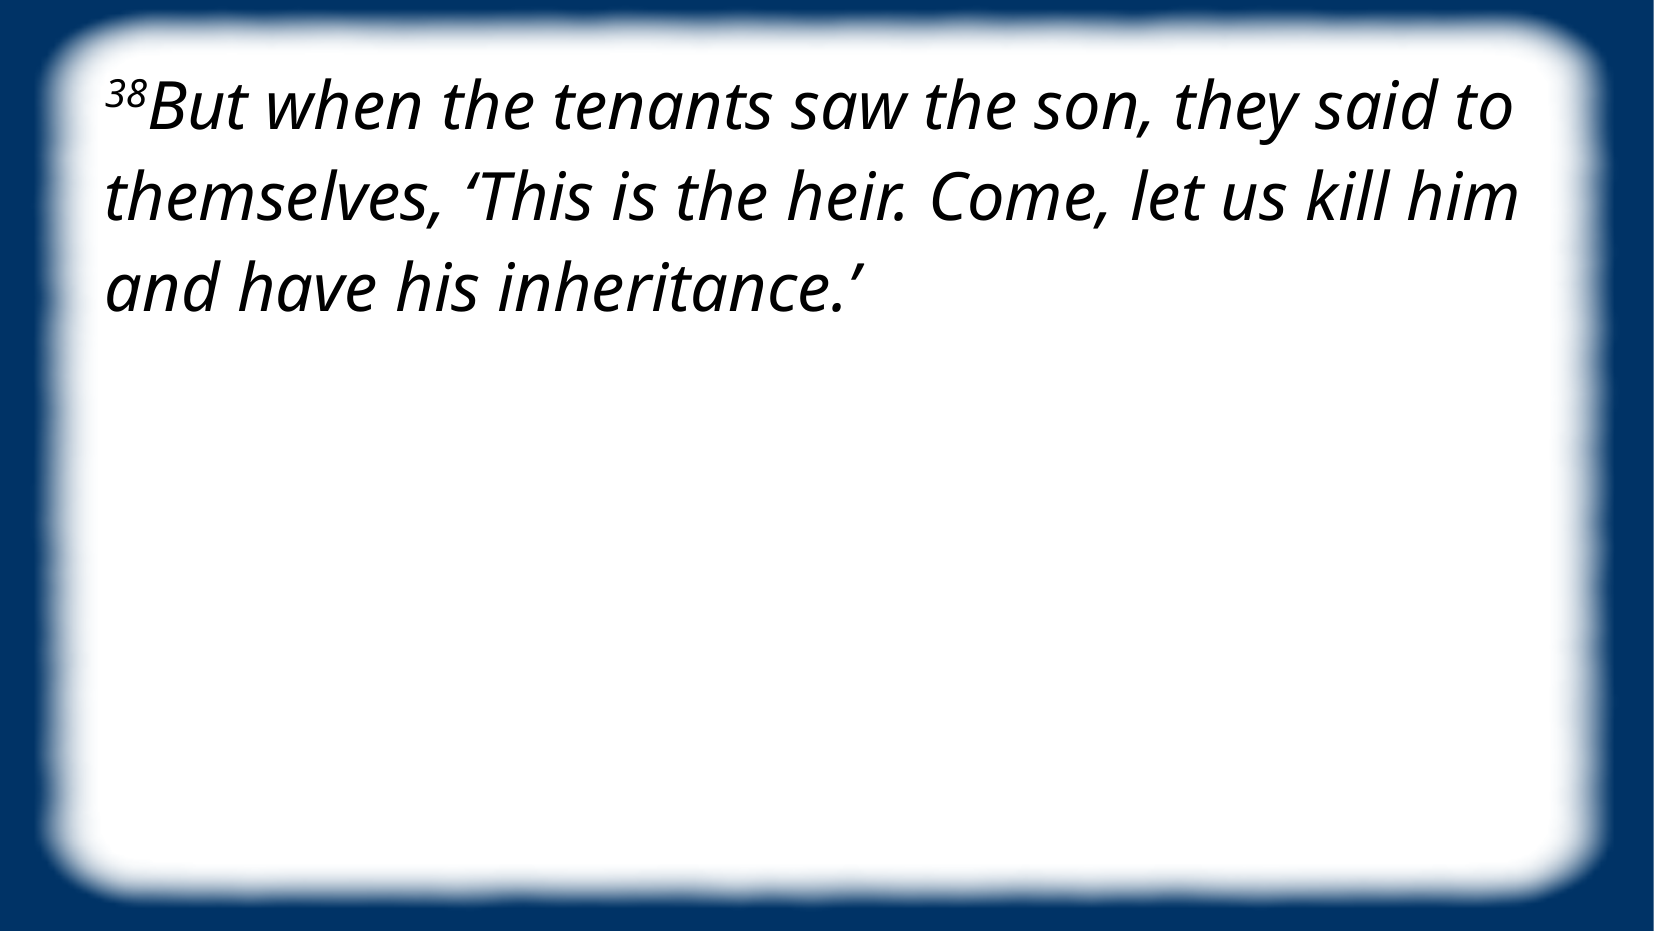

38But when the tenants saw the son, they said to themselves, ‘This is the heir. Come, let us kill him and have his inheritance.’